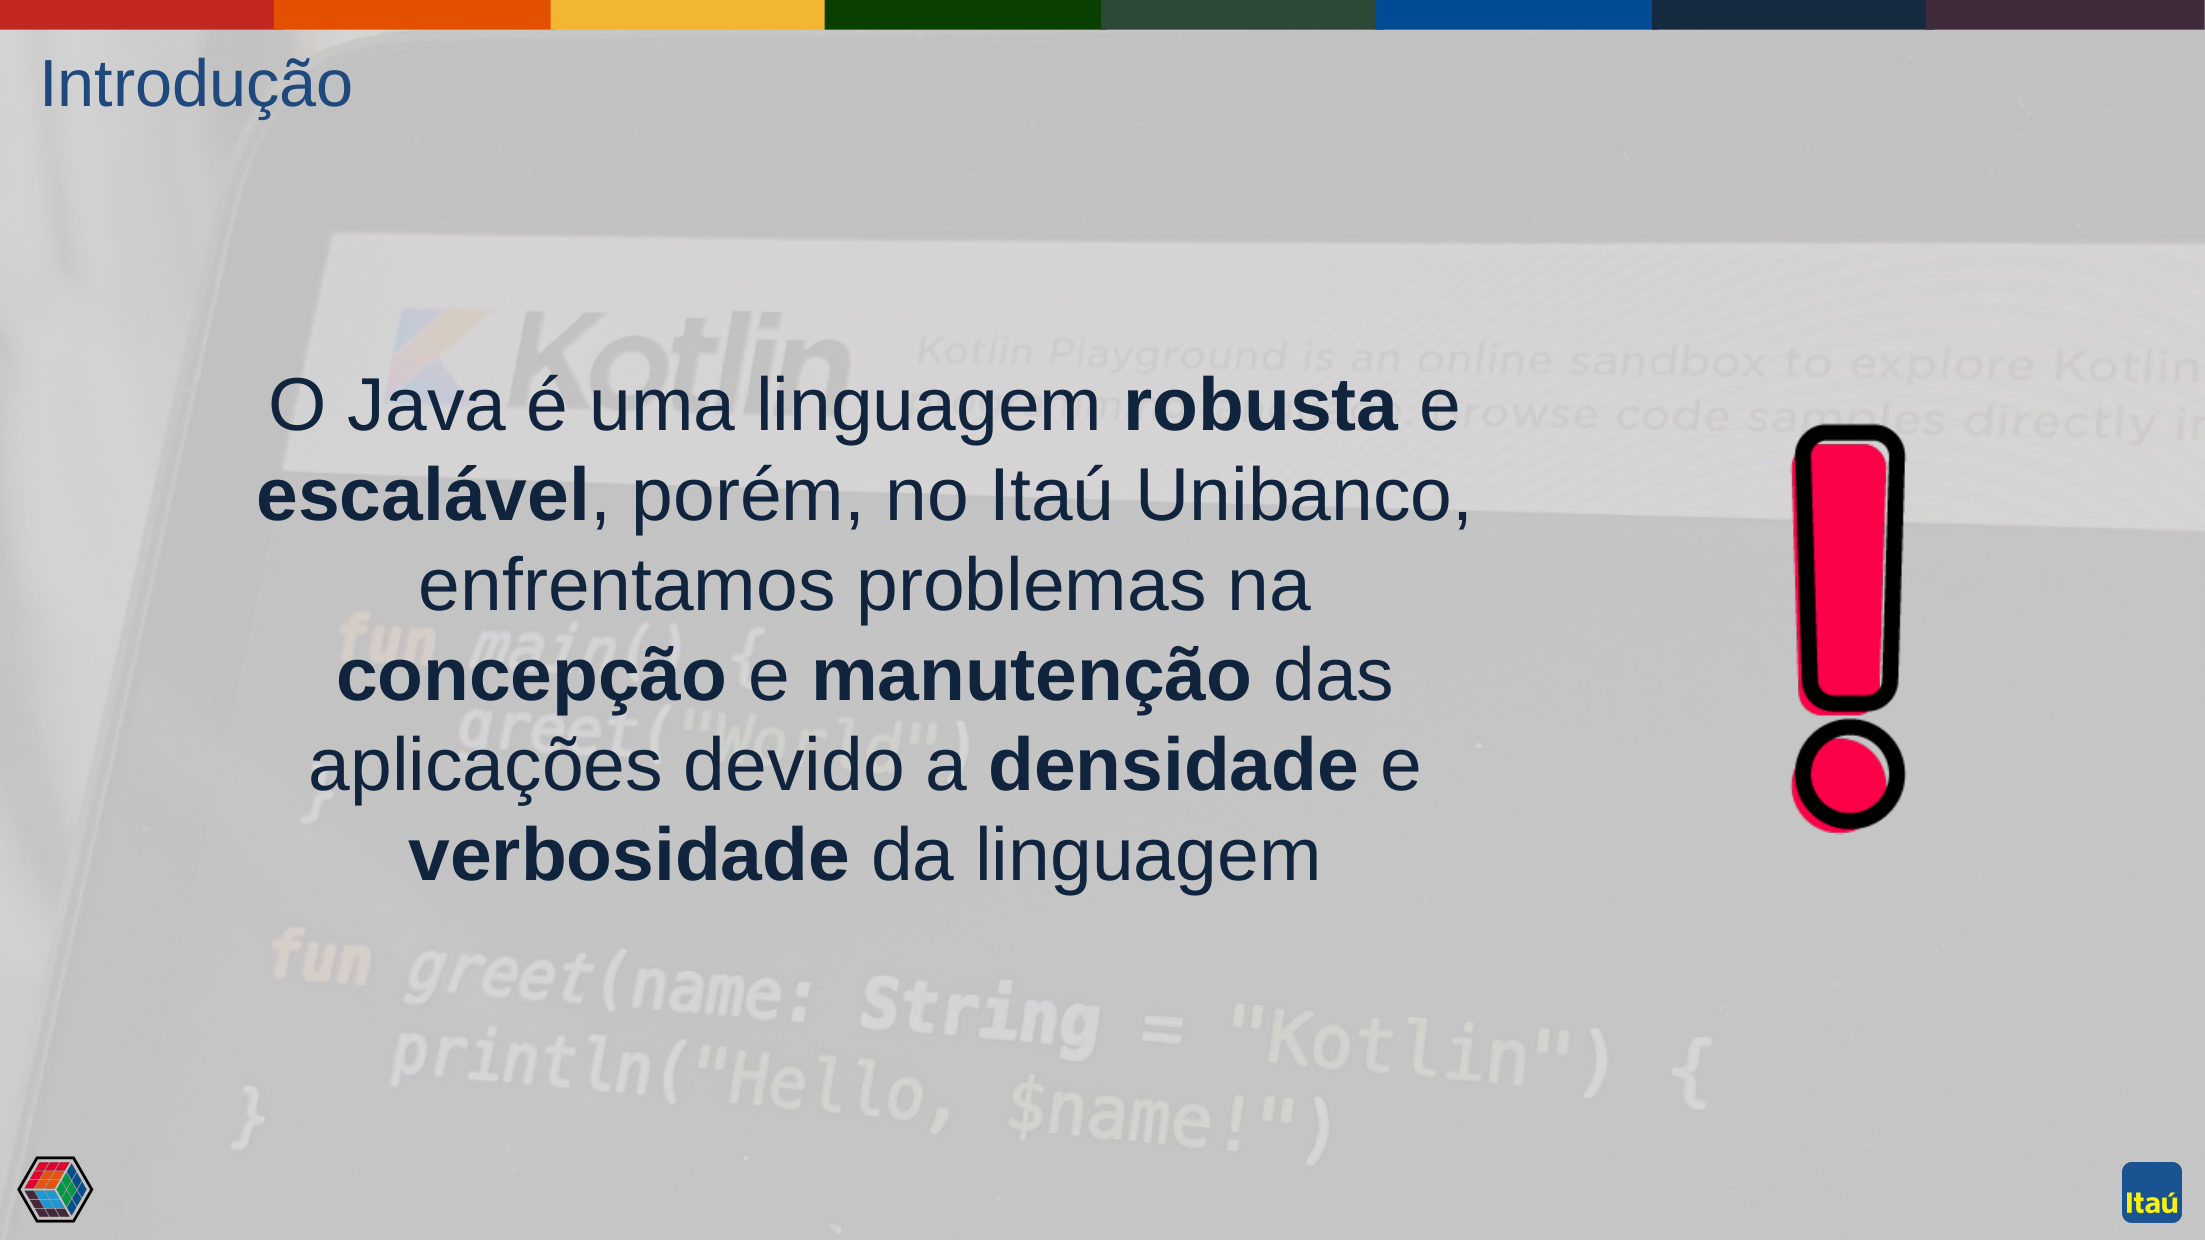

# Introdução
O Java é uma linguagem robusta e escalável, porém, no Itaú Unibanco, enfrentamos problemas na concepção e manutenção das aplicações devido a densidade e verbosidade da linguagem